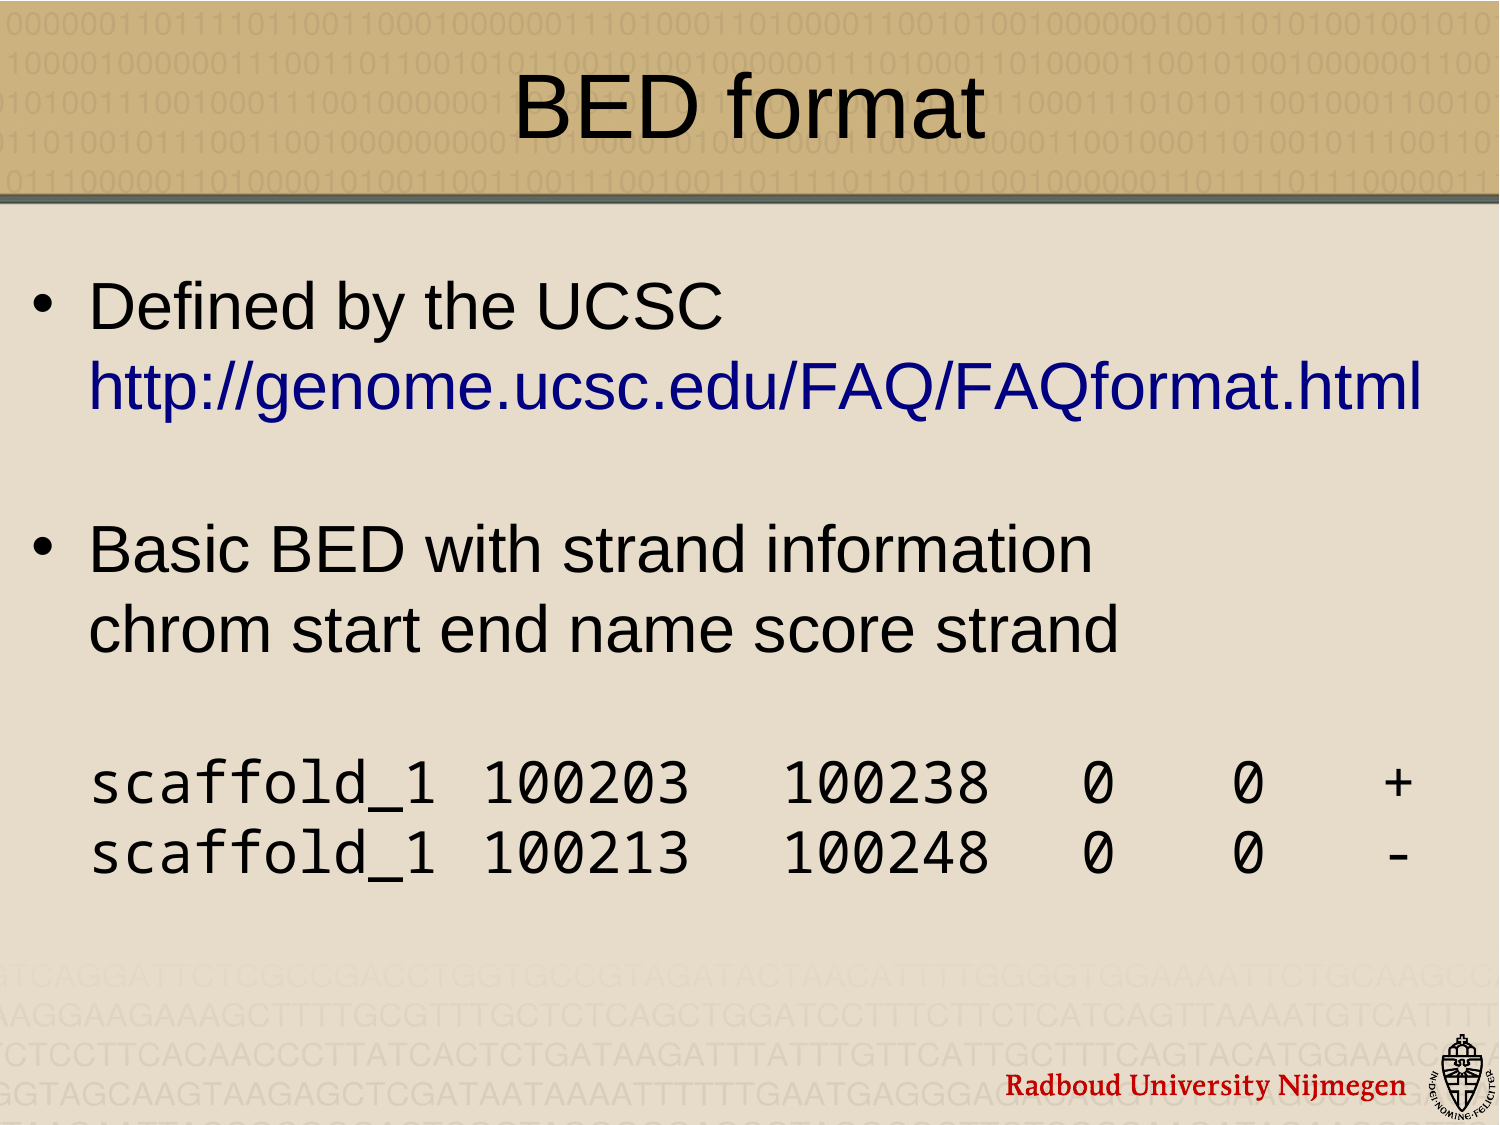

# BED format
Defined by the UCSC
http://genome.ucsc.edu/FAQ/FAQformat.html
Basic BED with strand information
chrom start end name score strand
scaffold_1	100203	100238	0	0	+
scaffold_1	100213	100248	0	0	-